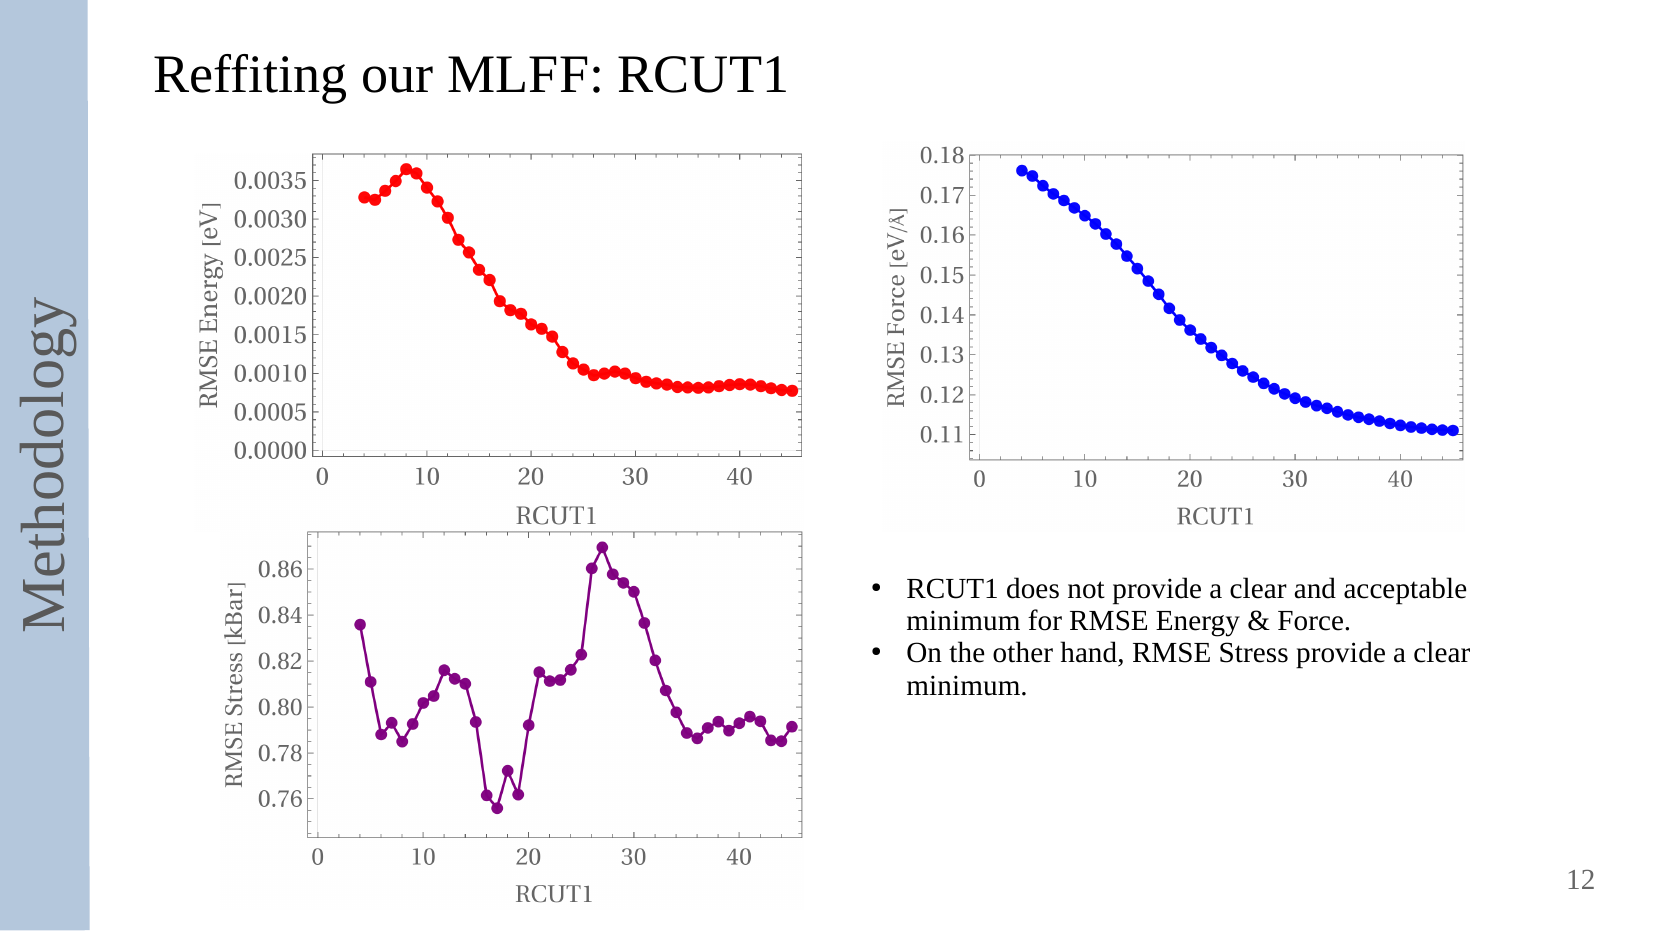

Reffiting our MLFF: RCUT1
# Methodology
RCUT1 does not provide a clear and acceptable minimum for RMSE Energy & Force.
On the other hand, RMSE Stress provide a clear minimum.